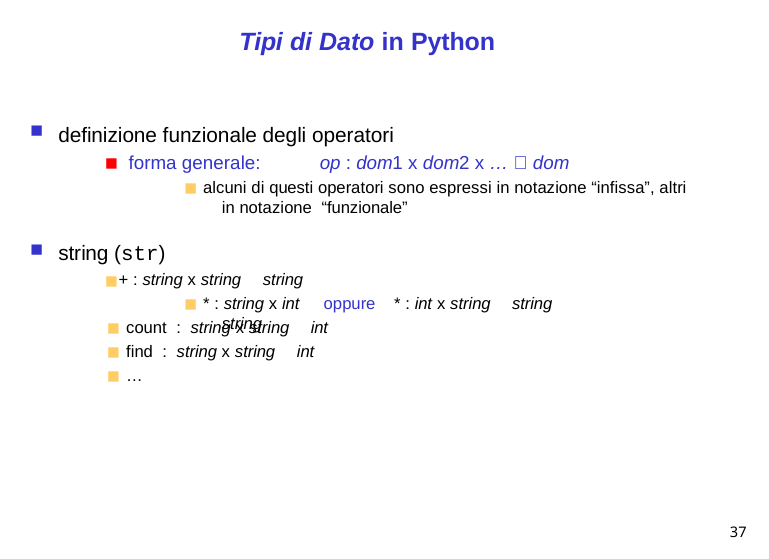

# Tipi di Dato in Python
definizione funzionale degli operatori
forma generale:	op : dom1 x dom2 x …  dom
alcuni di questi operatori sono espressi in notazione “infissa”, altri in notazione “funzionale”
string (str)
■ + : string x string  string
* : string x int  string
* : int x string  string
oppure
count : string x string  int
find : string x string  int
…
37